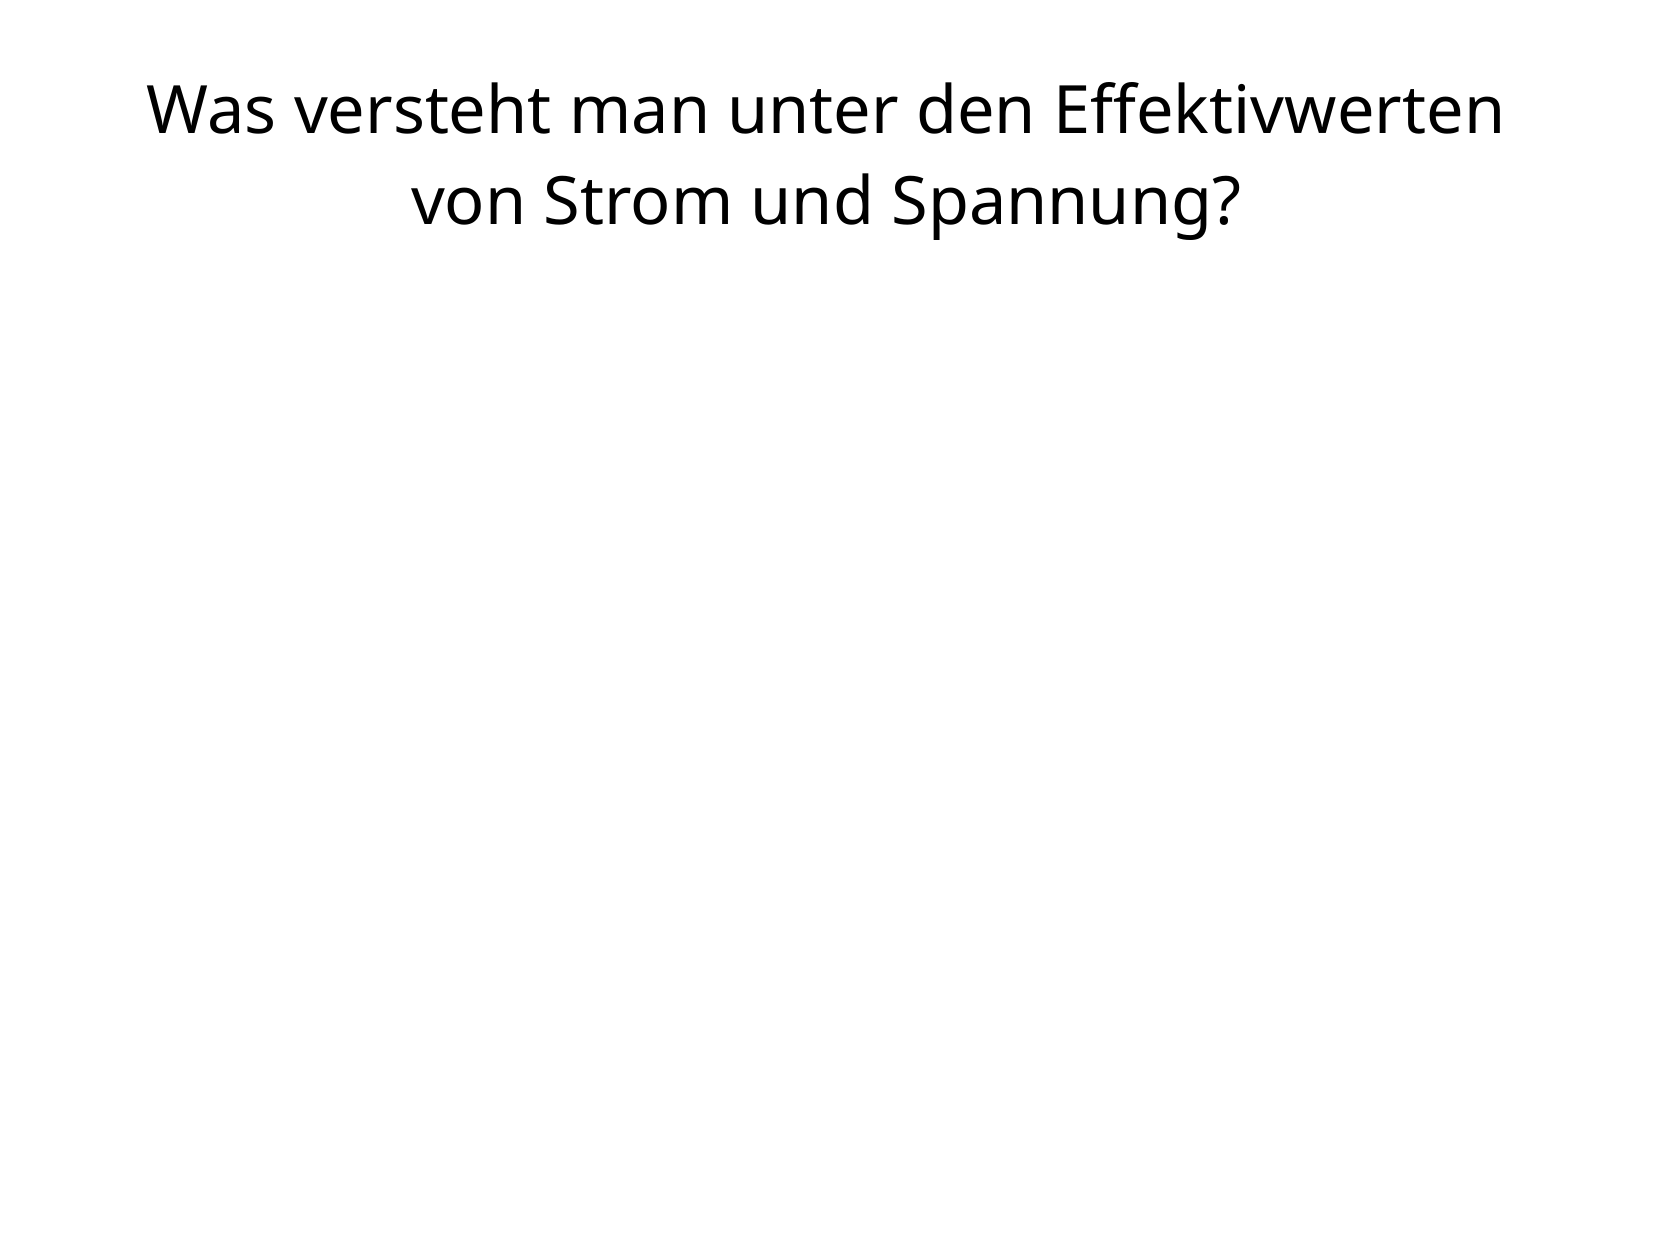

# Was versteht man unter den Effektivwerten von Strom und Spannung?